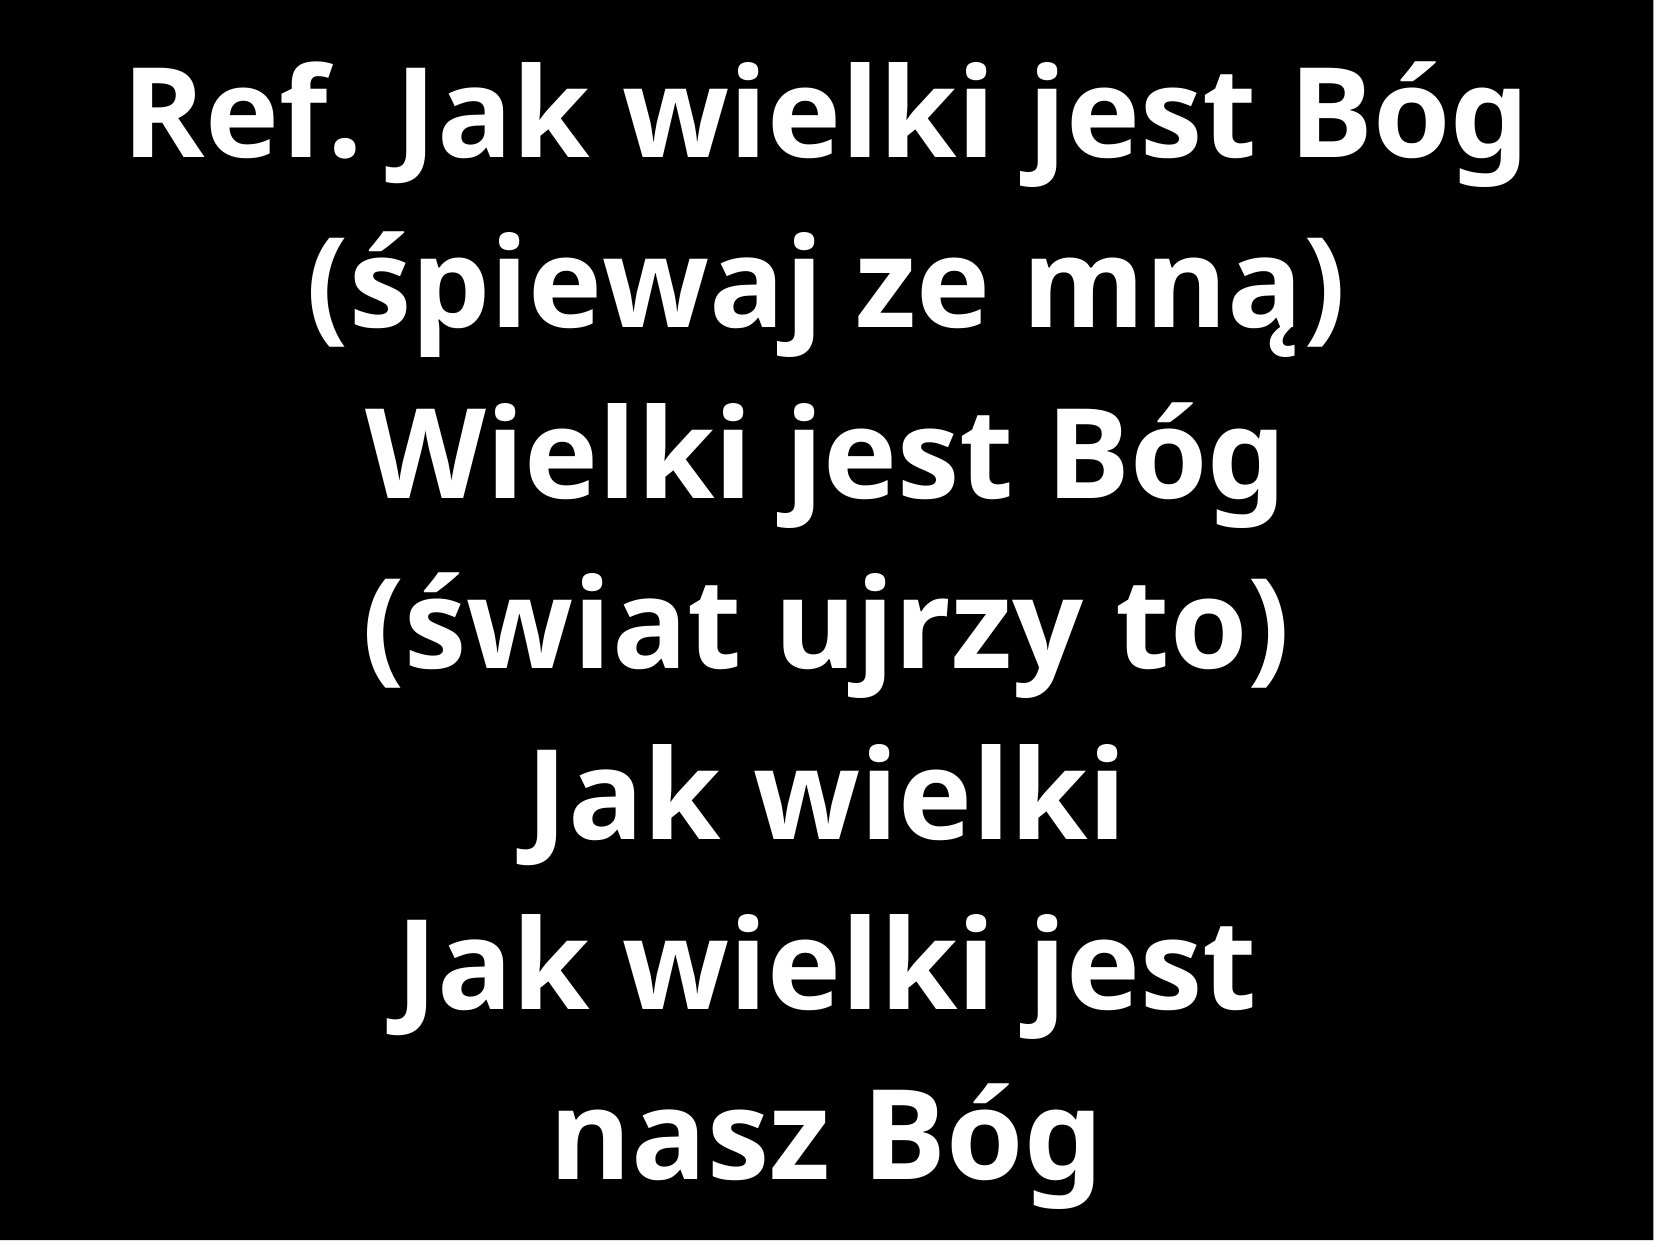

# Ref. Jak wielki jest Bóg (śpiewaj ze mną) Wielki jest Bóg (świat ujrzy to) Jak wielki Jak wielki jest nasz Bóg